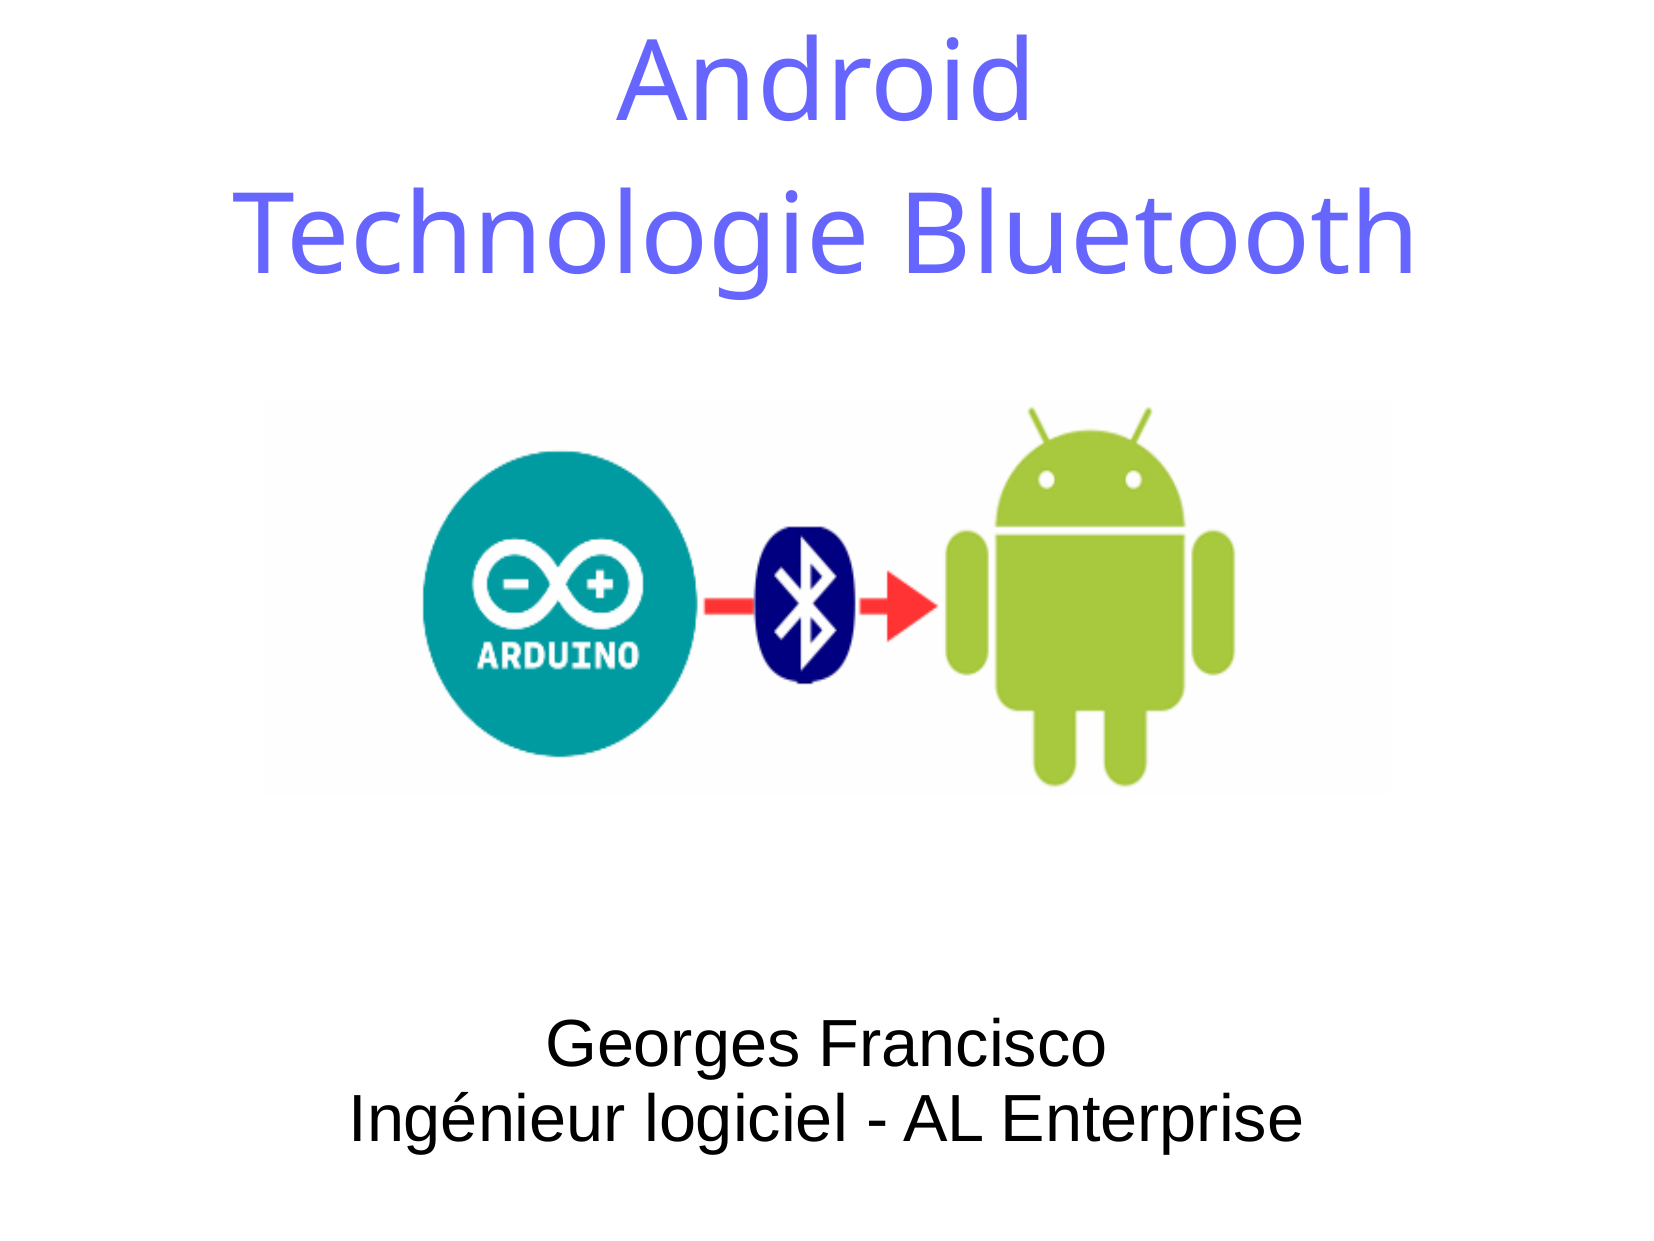

# Android Technologie Bluetooth
Georges Francisco
Ingénieur logiciel - AL Enterprise